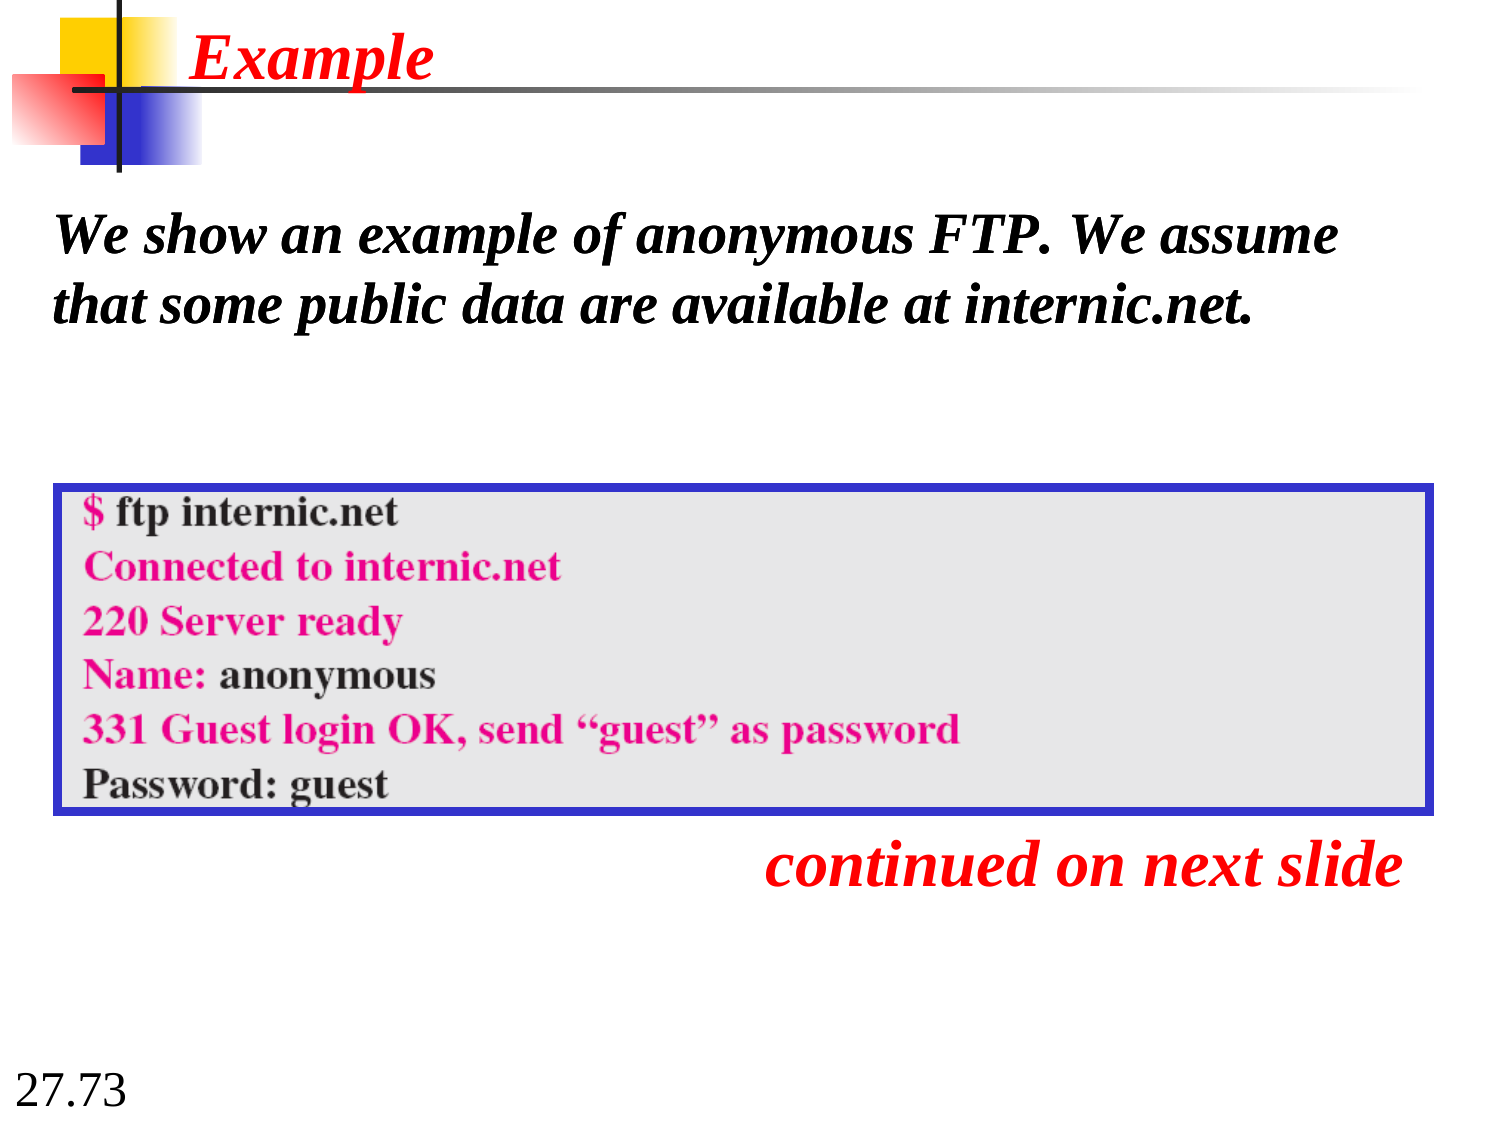

Example
We show an example of anonymous FTP. We assume that some public data are available at internic.net.
We show an example of anonymous FTP. We assume that some public data are available at internic.net.
continued on next slide
73